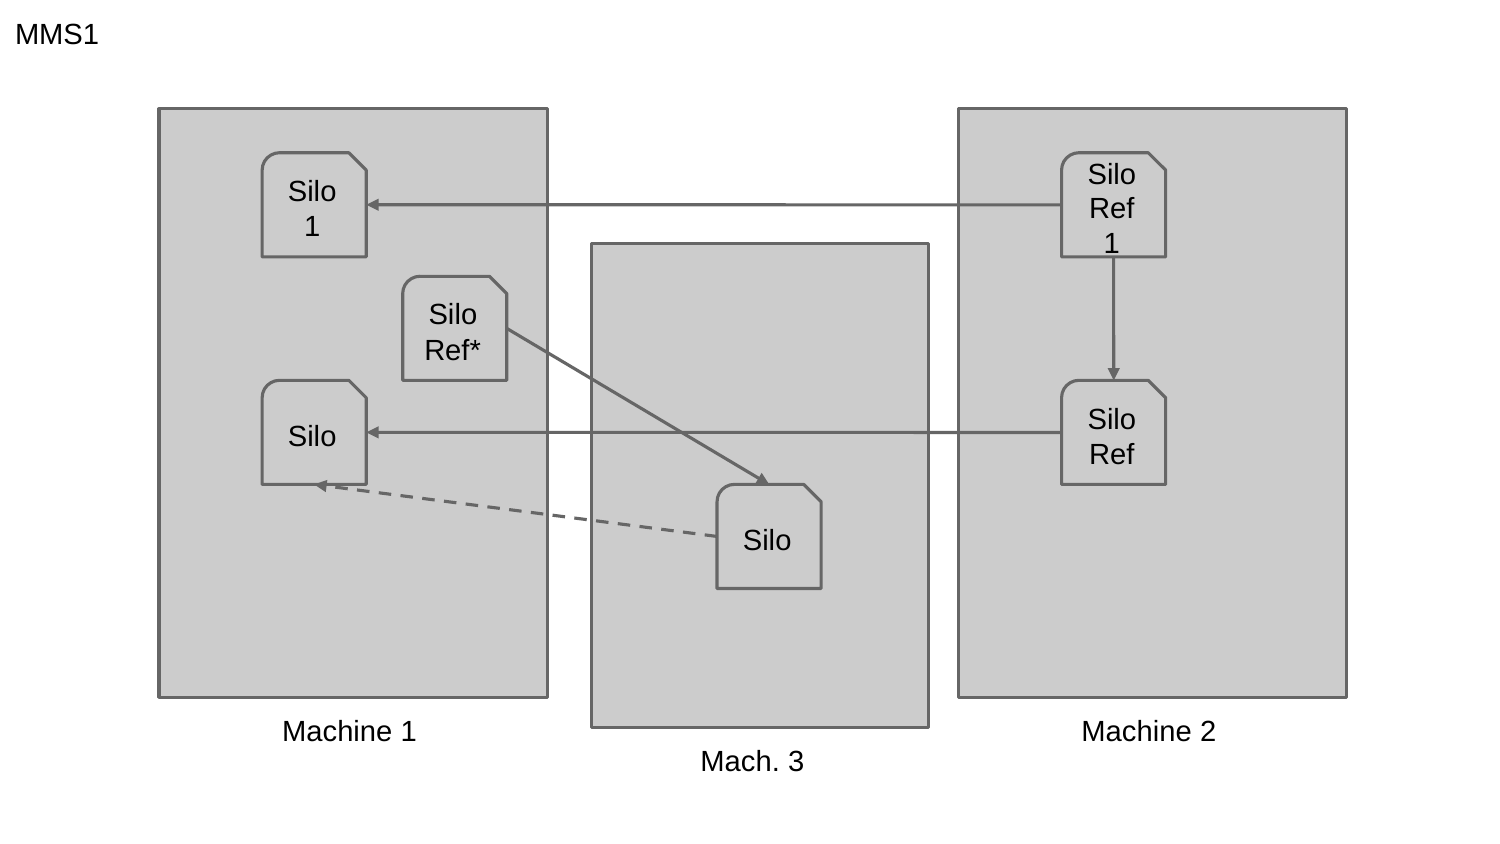

MMS1
Machine 1
Machine 2
Silo1
SiloRef1
Mach. 3
SiloRef*
Silo
SiloRef
Silo